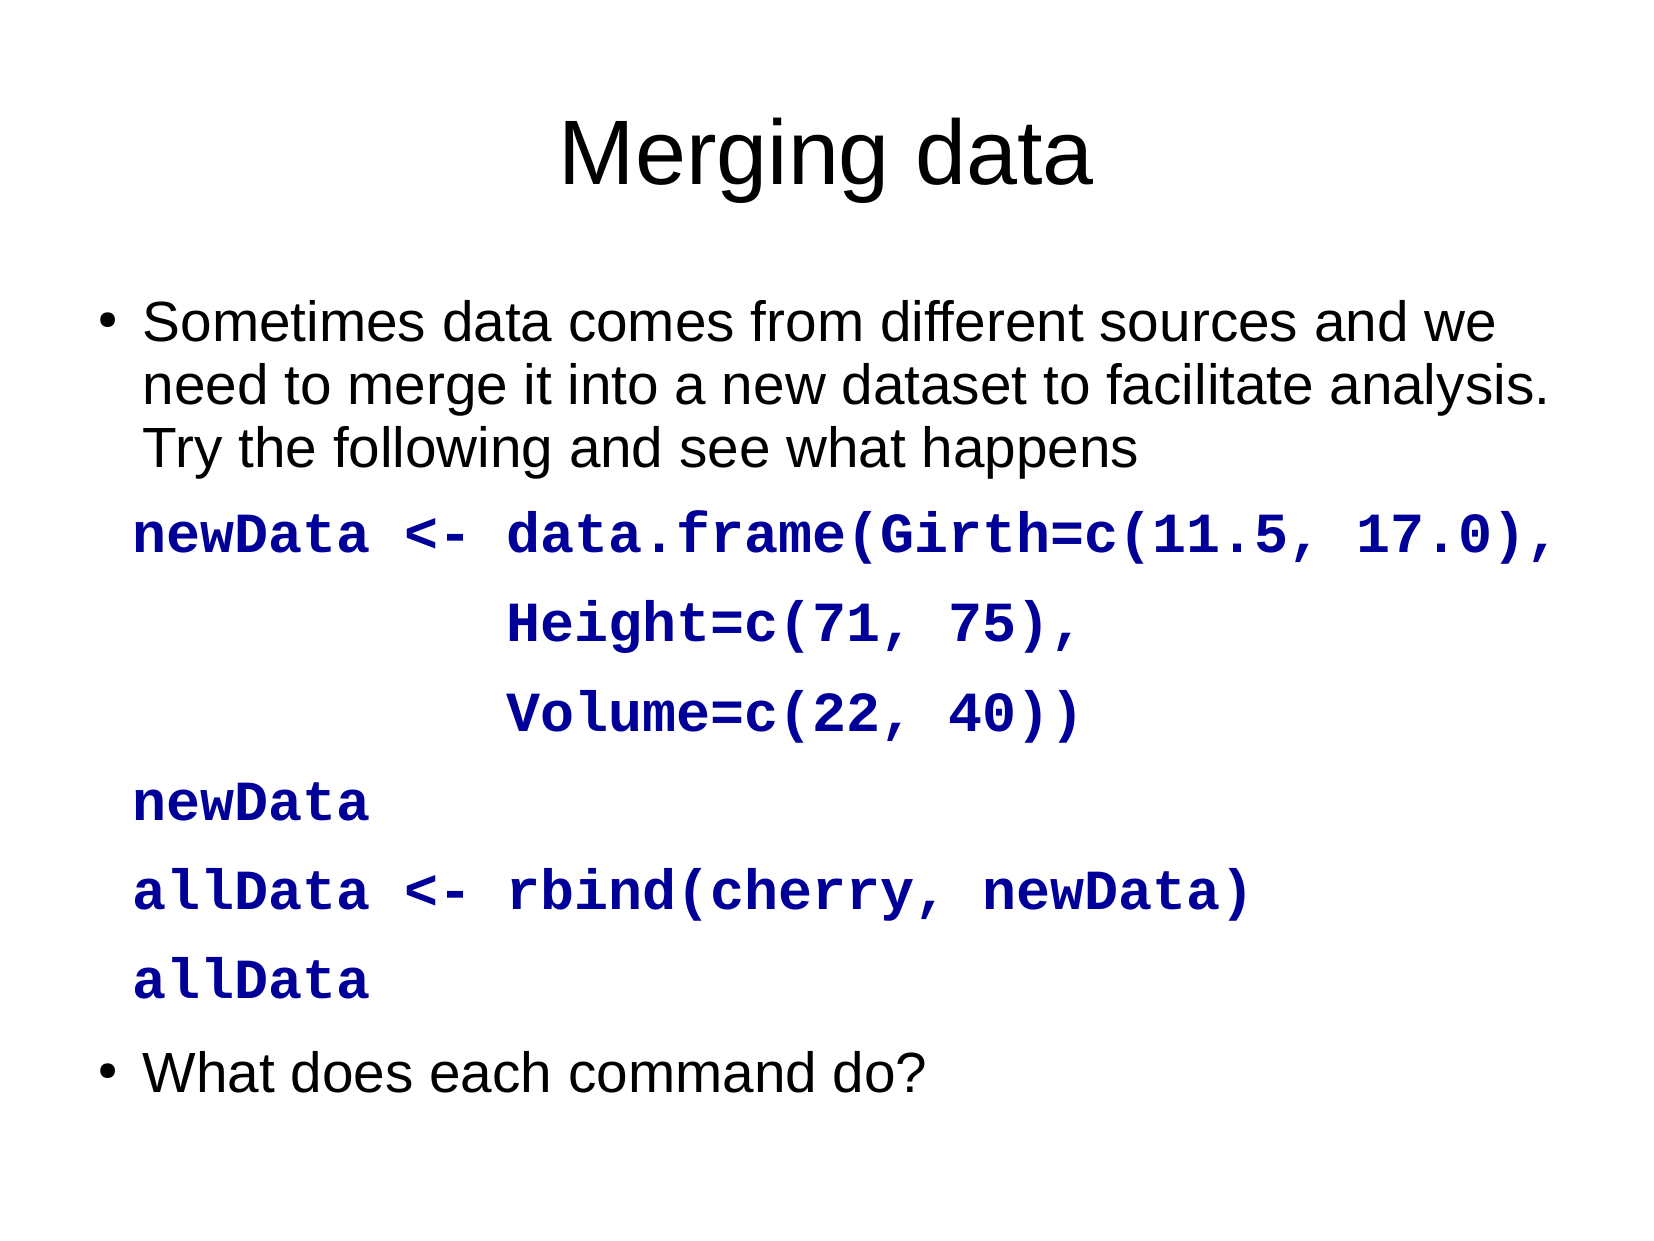

# Merging data
Sometimes data comes from different sources and we need to merge it into a new dataset to facilitate analysis. Try the following and see what happens
newData <- data.frame(Girth=c(11.5, 17.0),
 Height=c(71, 75),
 Volume=c(22, 40))
newData
allData <- rbind(cherry, newData)
allData
What does each command do?